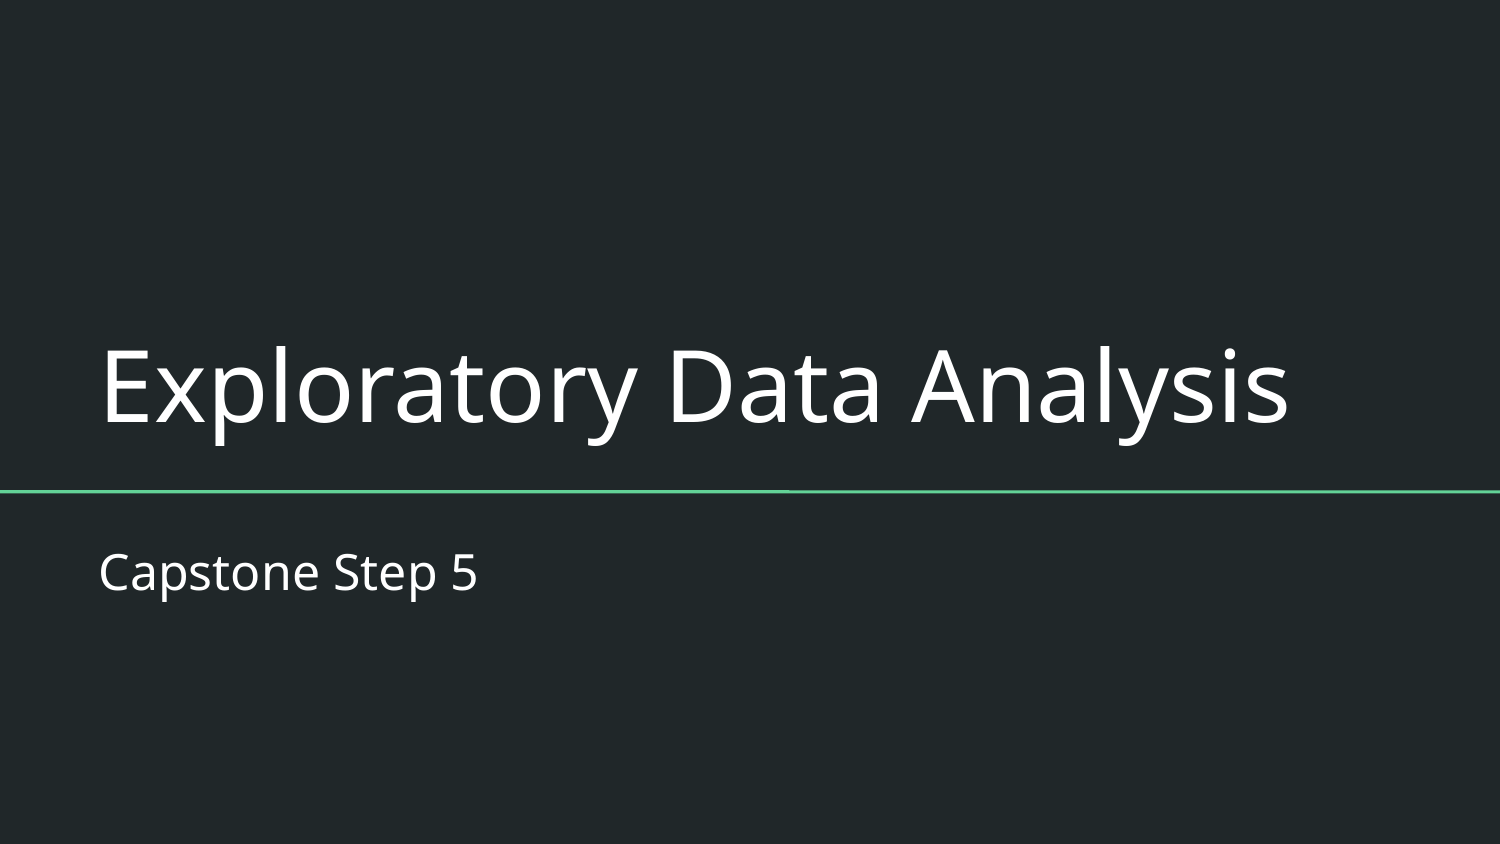

# Exploratory Data Analysis
Capstone Step 5